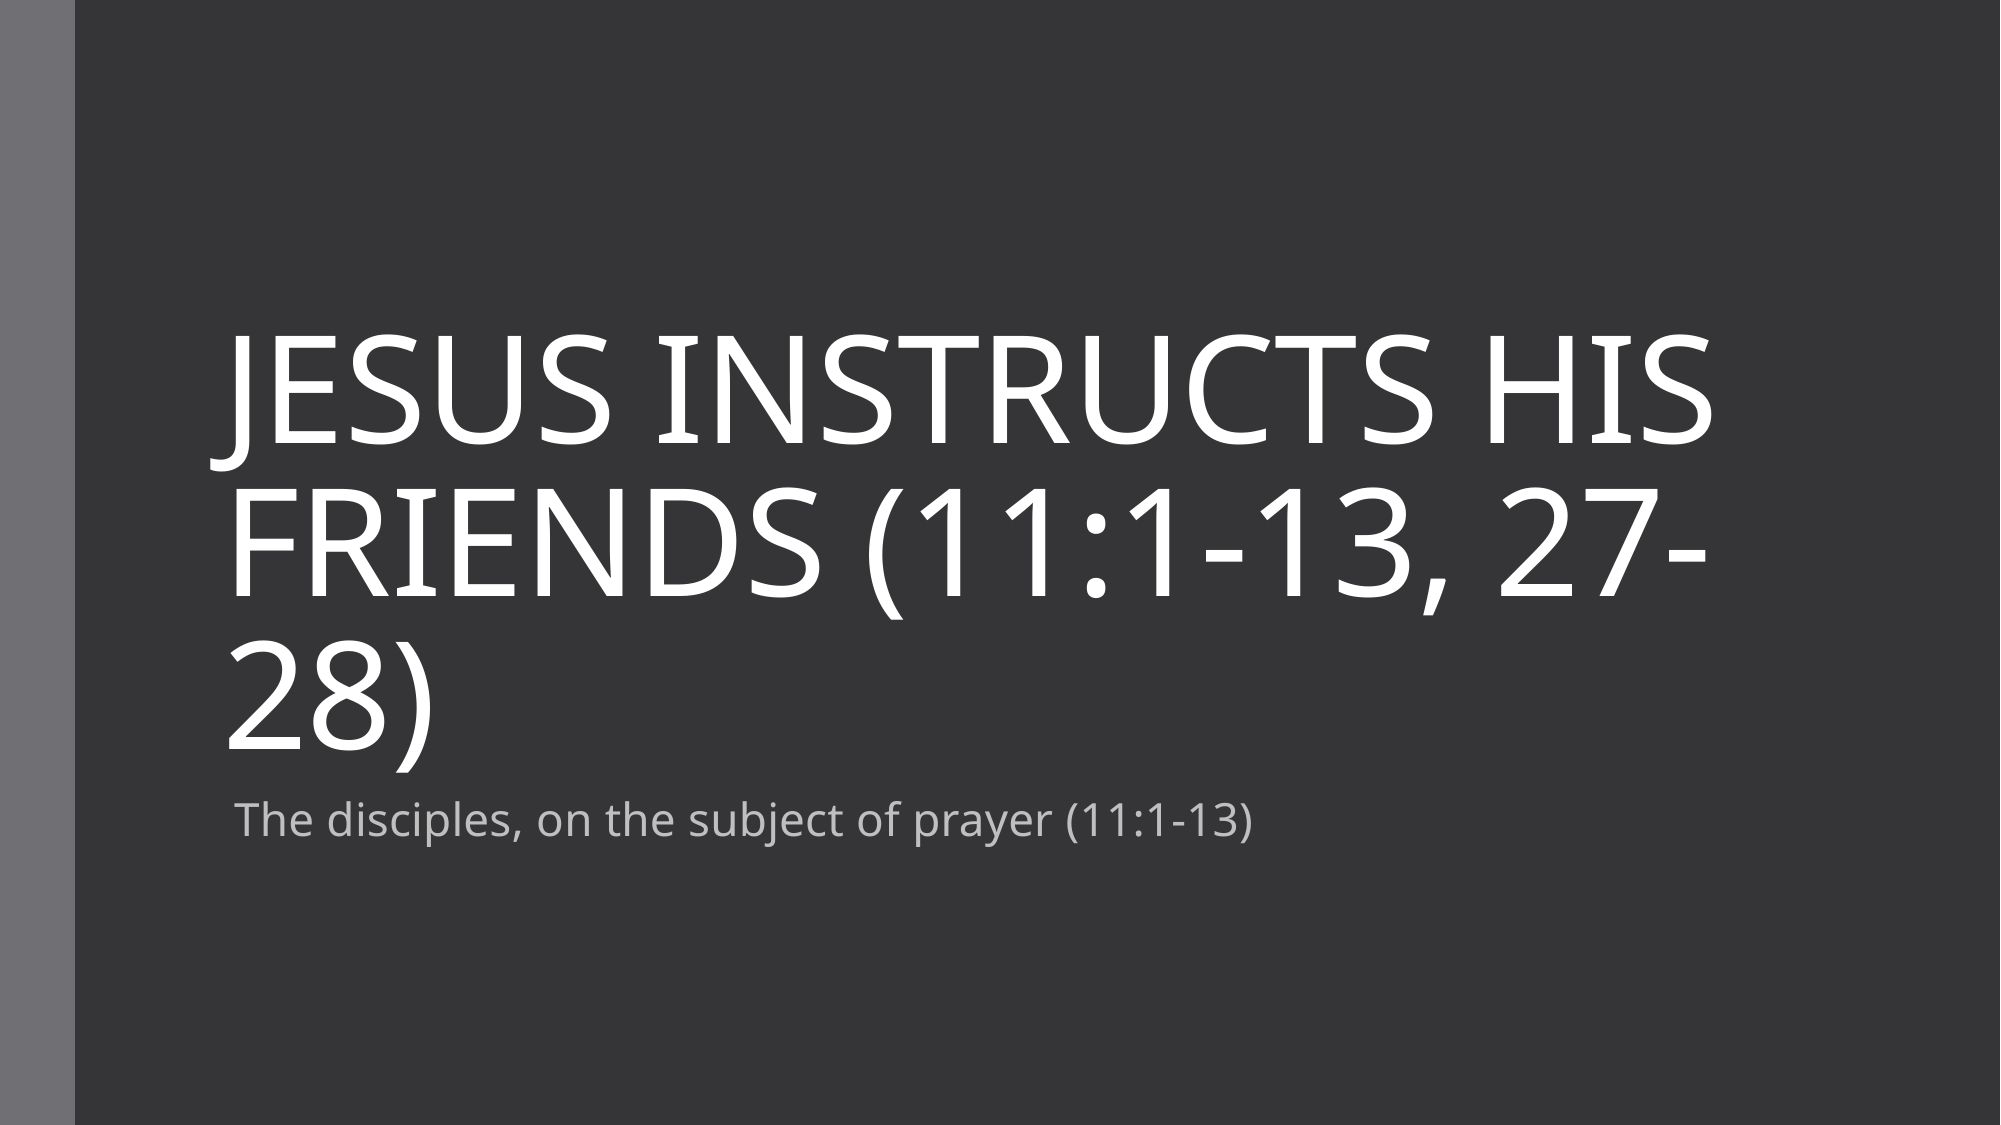

# JESUS INSTRUCTS HIS FRIENDS (11:1-13, 27-28)
 The disciples, on the subject of prayer (11:1-13)